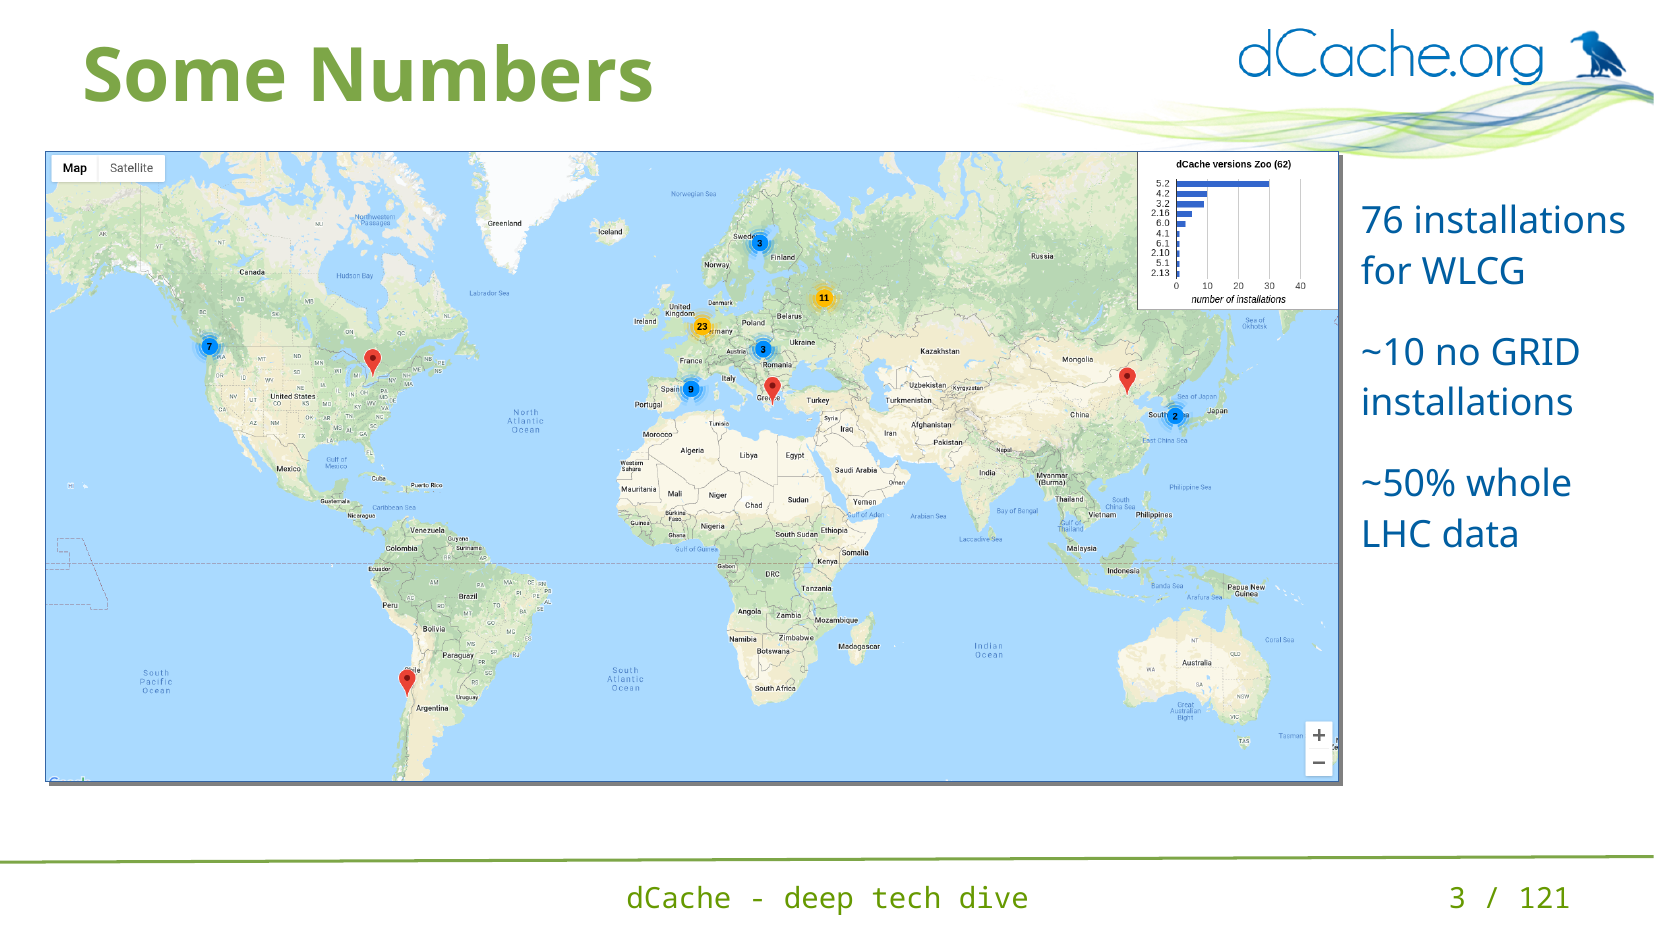

# Some Numbers
76 installations for WLCG
~10 no GRID installations
~50% whole LHC data
dCache - deep tech dive
3